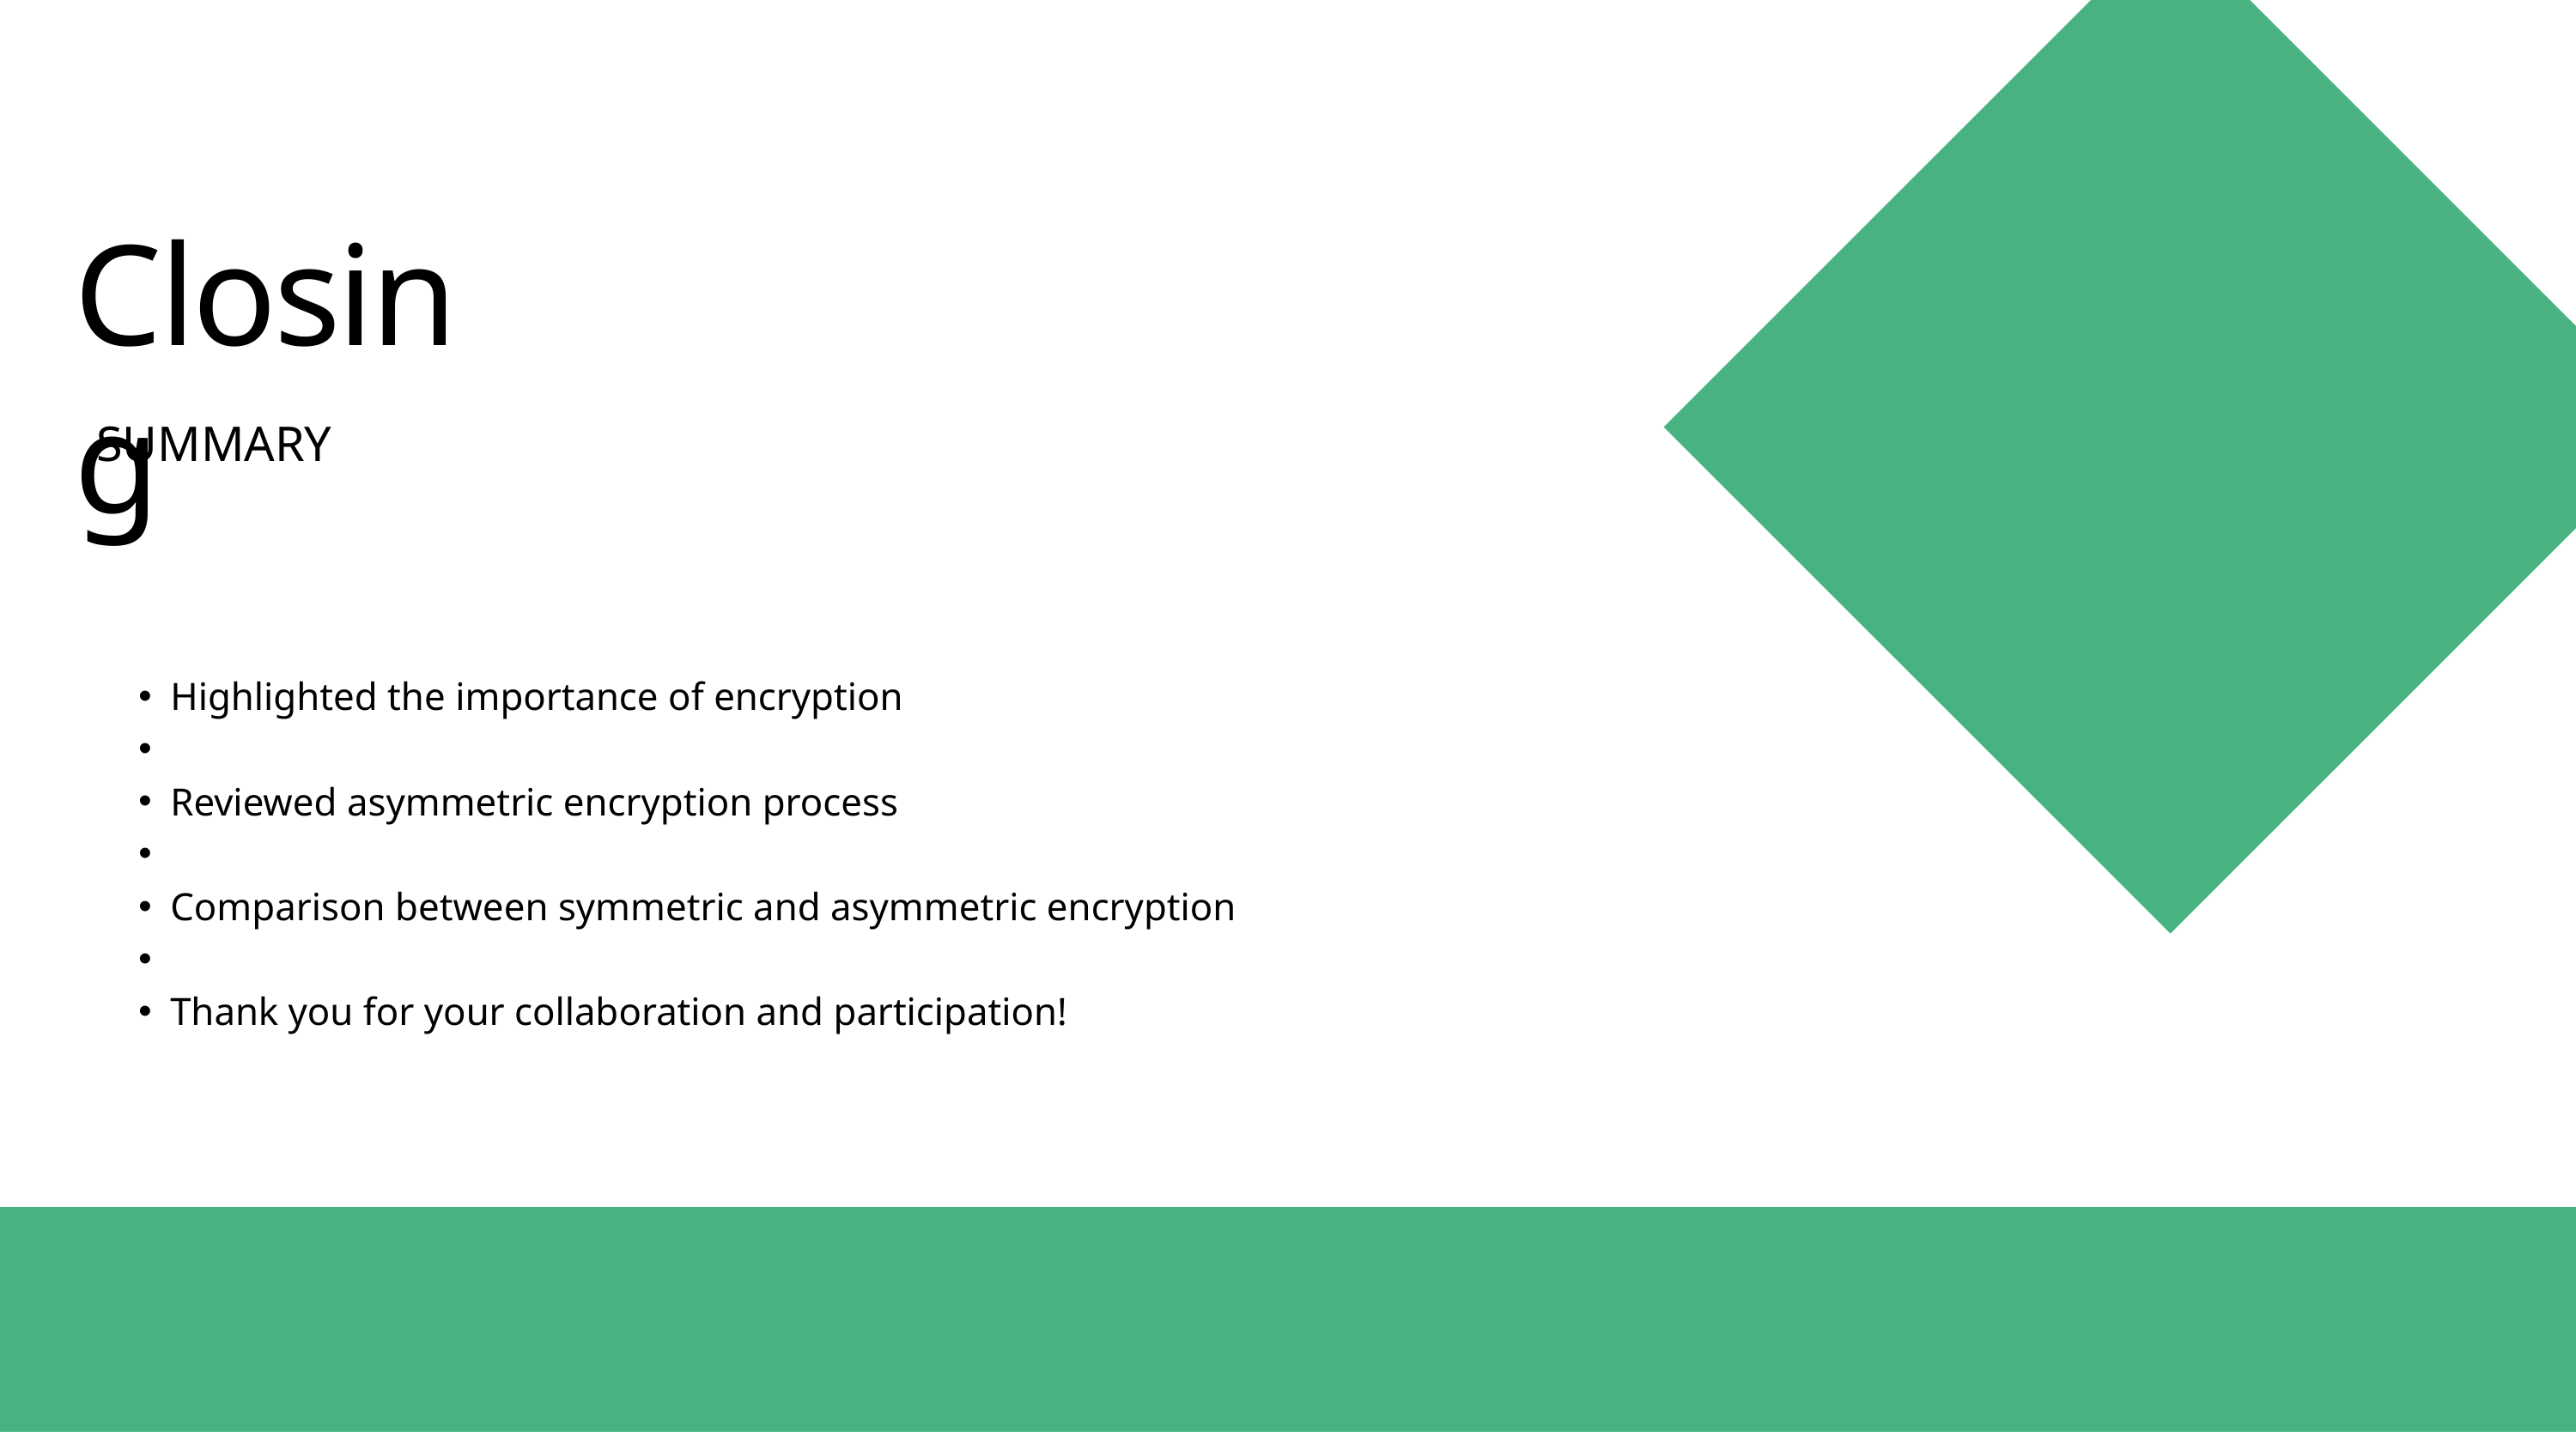

Closing
SUMMARY
Highlighted the importance of encryption
Reviewed asymmetric encryption process
Comparison between symmetric and asymmetric encryption
Thank you for your collaboration and participation!